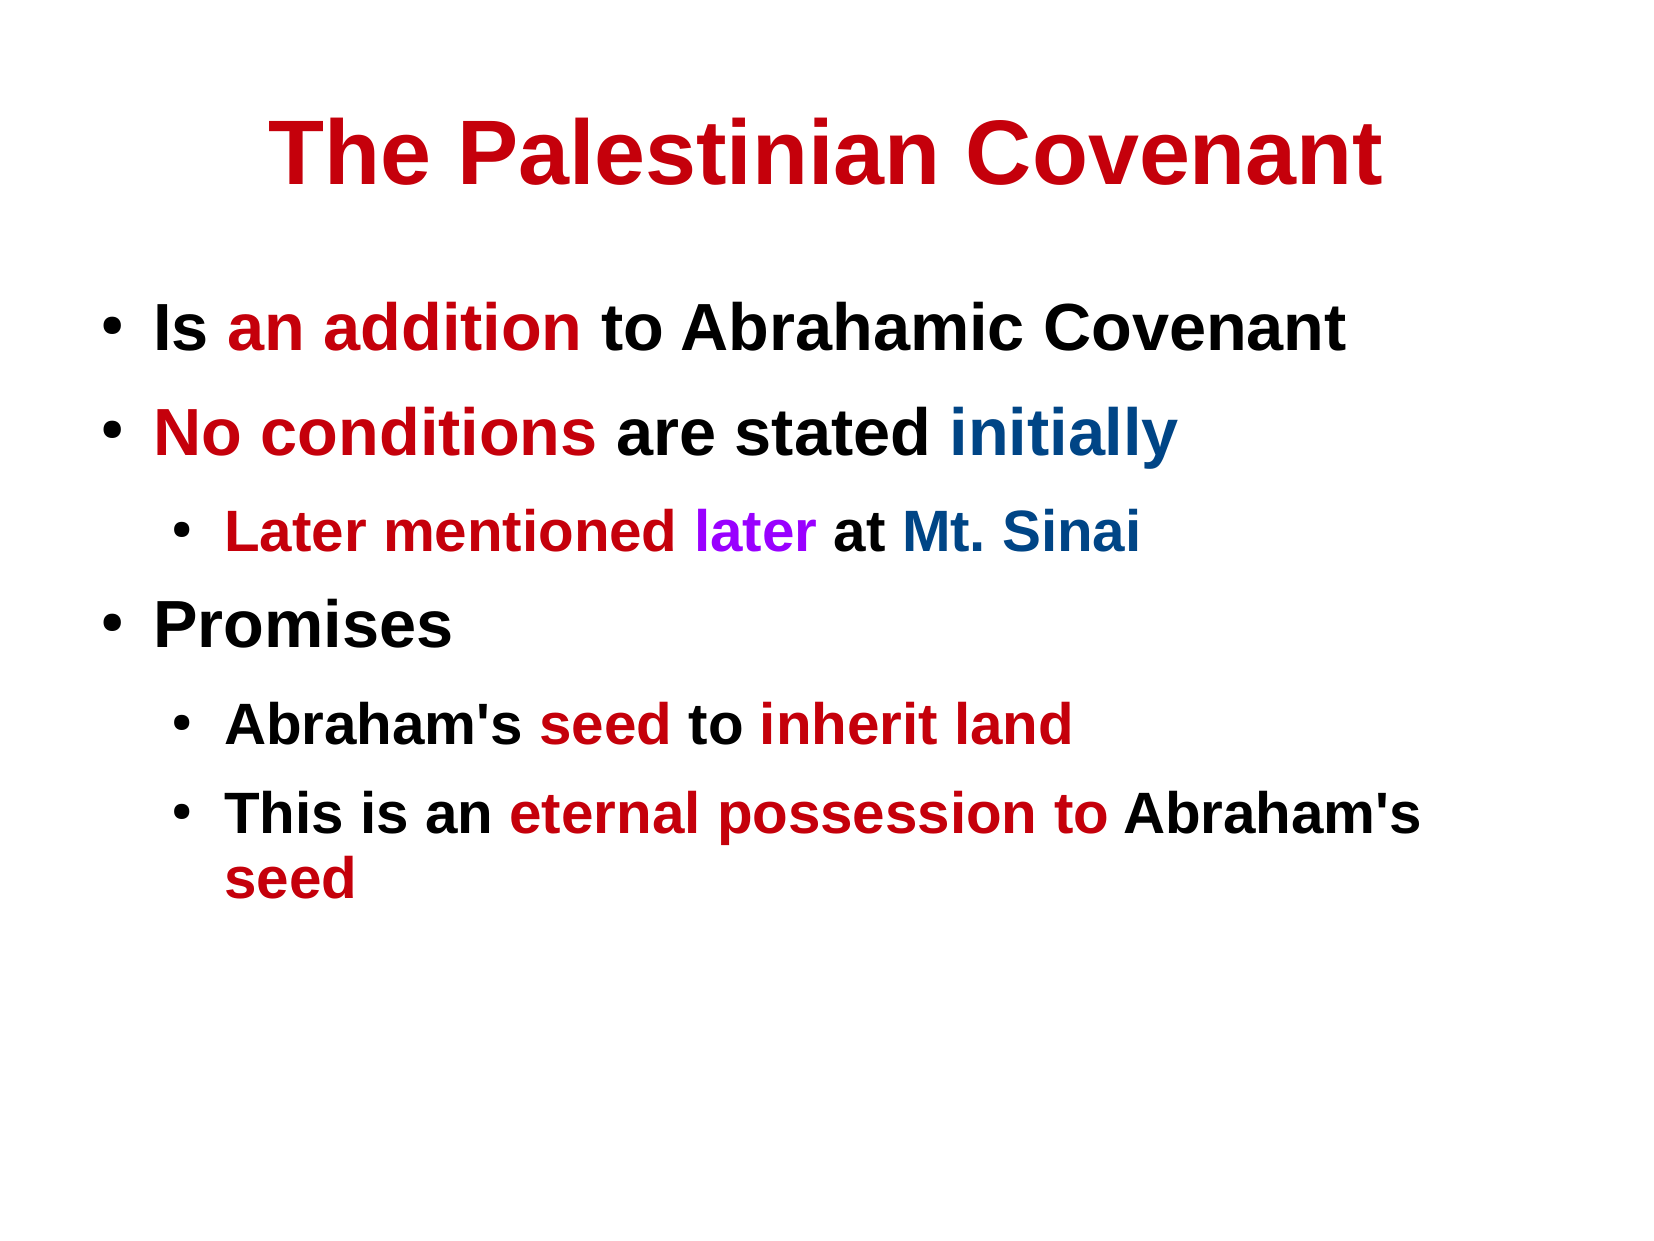

# The Palestinian Covenant
Is an addition to Abrahamic Covenant
No conditions are stated initially
Later mentioned later at Mt. Sinai
Promises
Abraham's seed to inherit land
This is an eternal possession to Abraham's seed